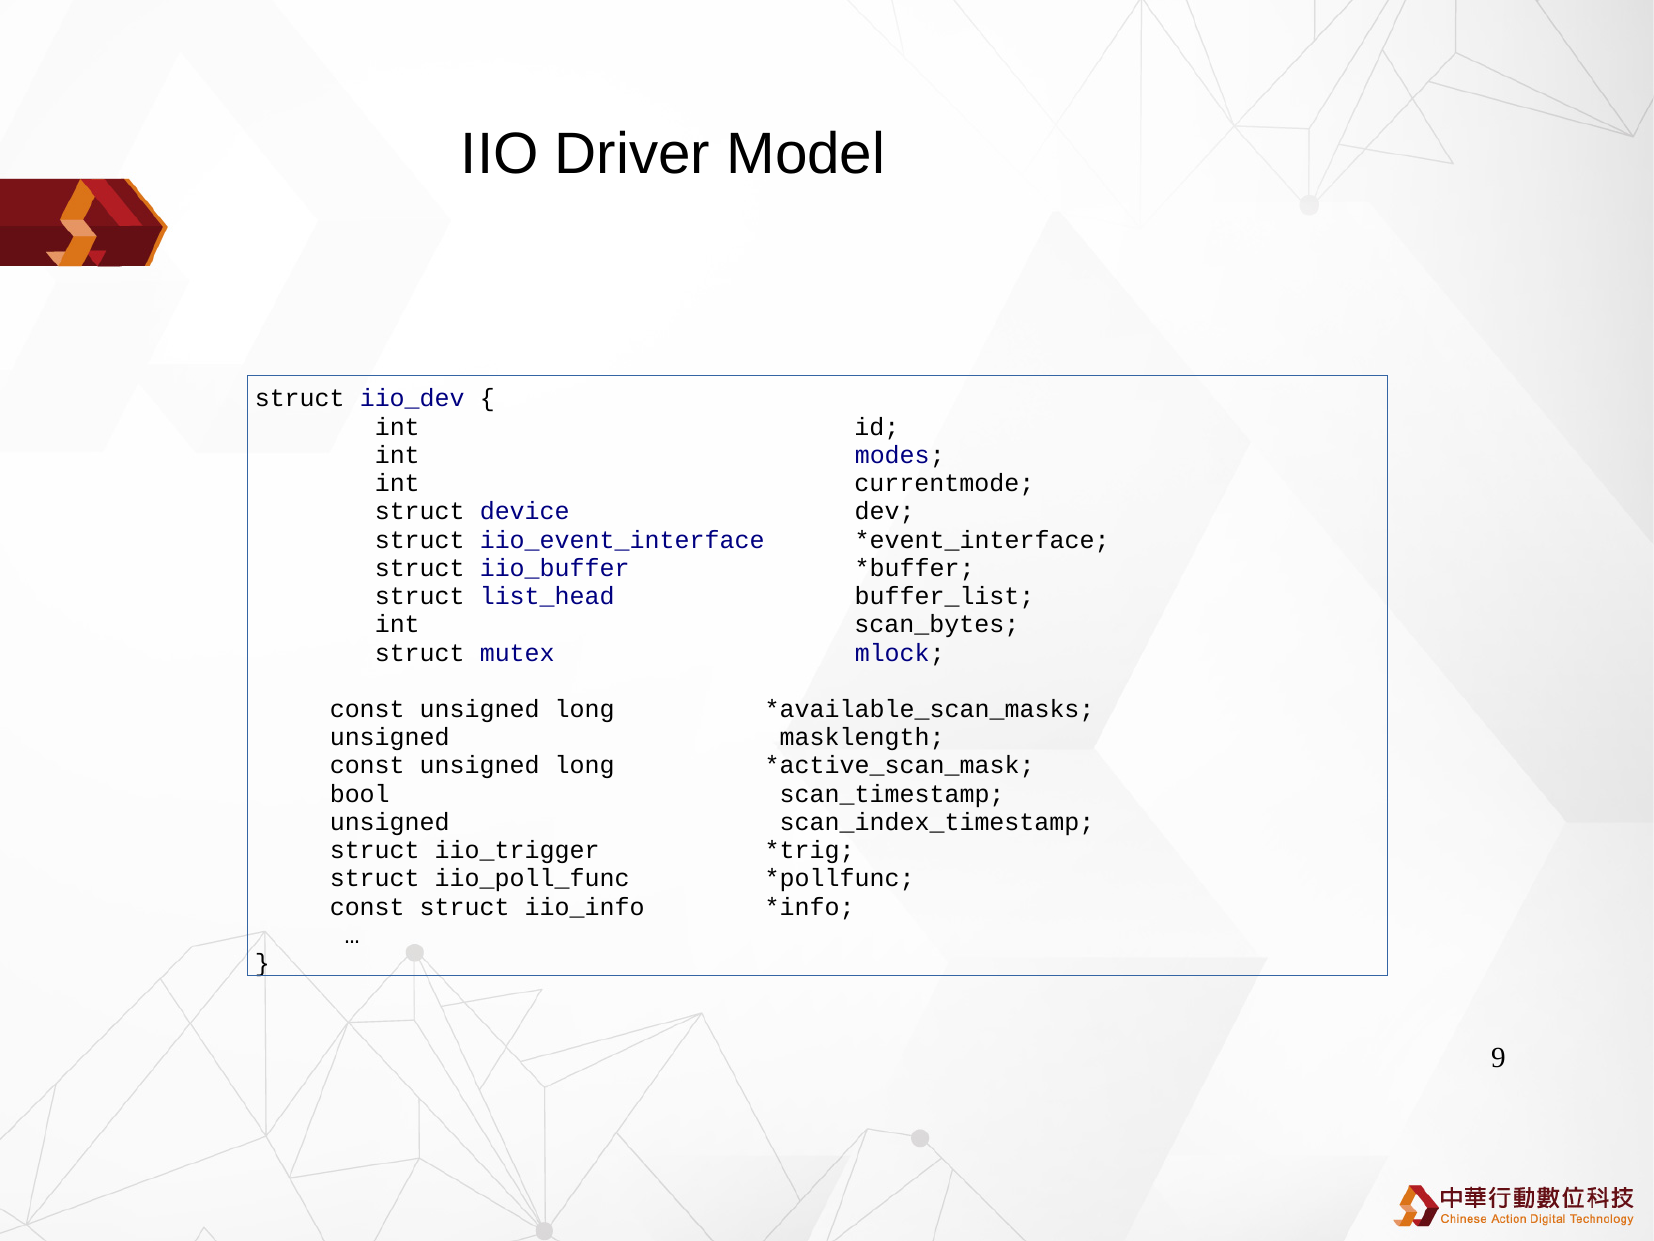

# IIO Driver Model
struct iio_dev {
 int id;
 int modes;
 int currentmode;
 struct device dev;
 struct iio_event_interface *event_interface;
 struct iio_buffer *buffer;
 struct list_head buffer_list;
 int scan_bytes;
 struct mutex mlock;
	const unsigned long		 *available_scan_masks;
	unsigned			 masklength;
	const unsigned long		 *active_scan_mask;
	bool				 scan_timestamp;
	unsigned			 scan_index_timestamp;
	struct iio_trigger		 *trig;
	struct iio_poll_func	 *pollfunc;
 const struct iio_info	 *info;
 …
}
9